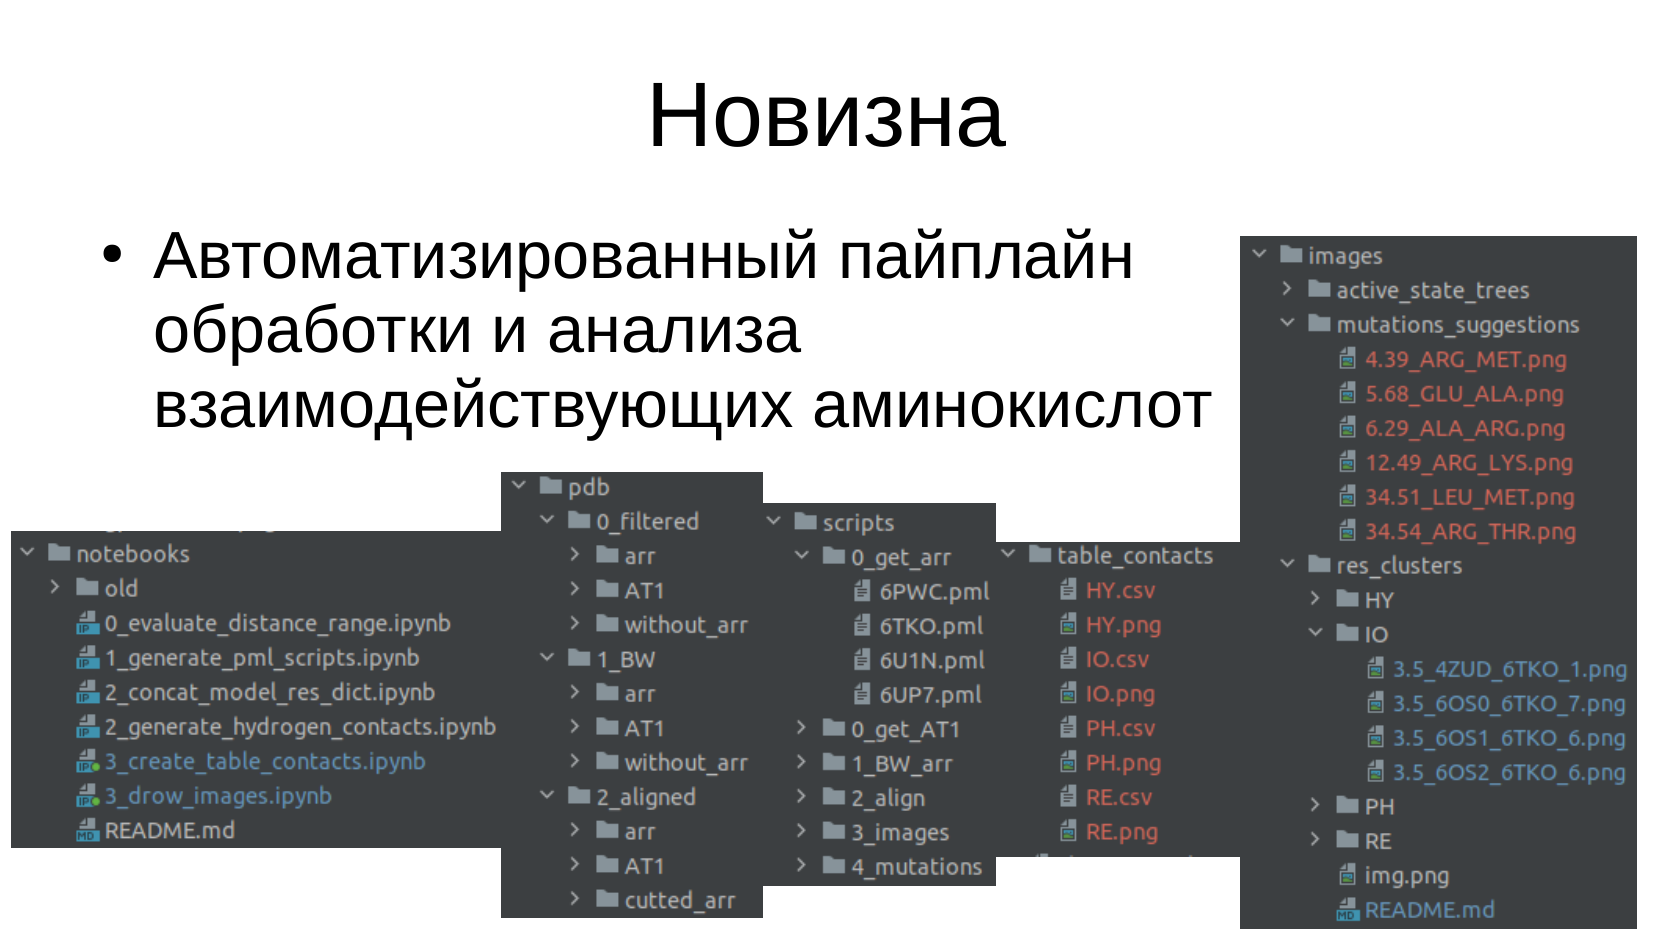

# Новизна
Автоматизированный пайплайн обработки и анализа взаимодействующих аминокислот